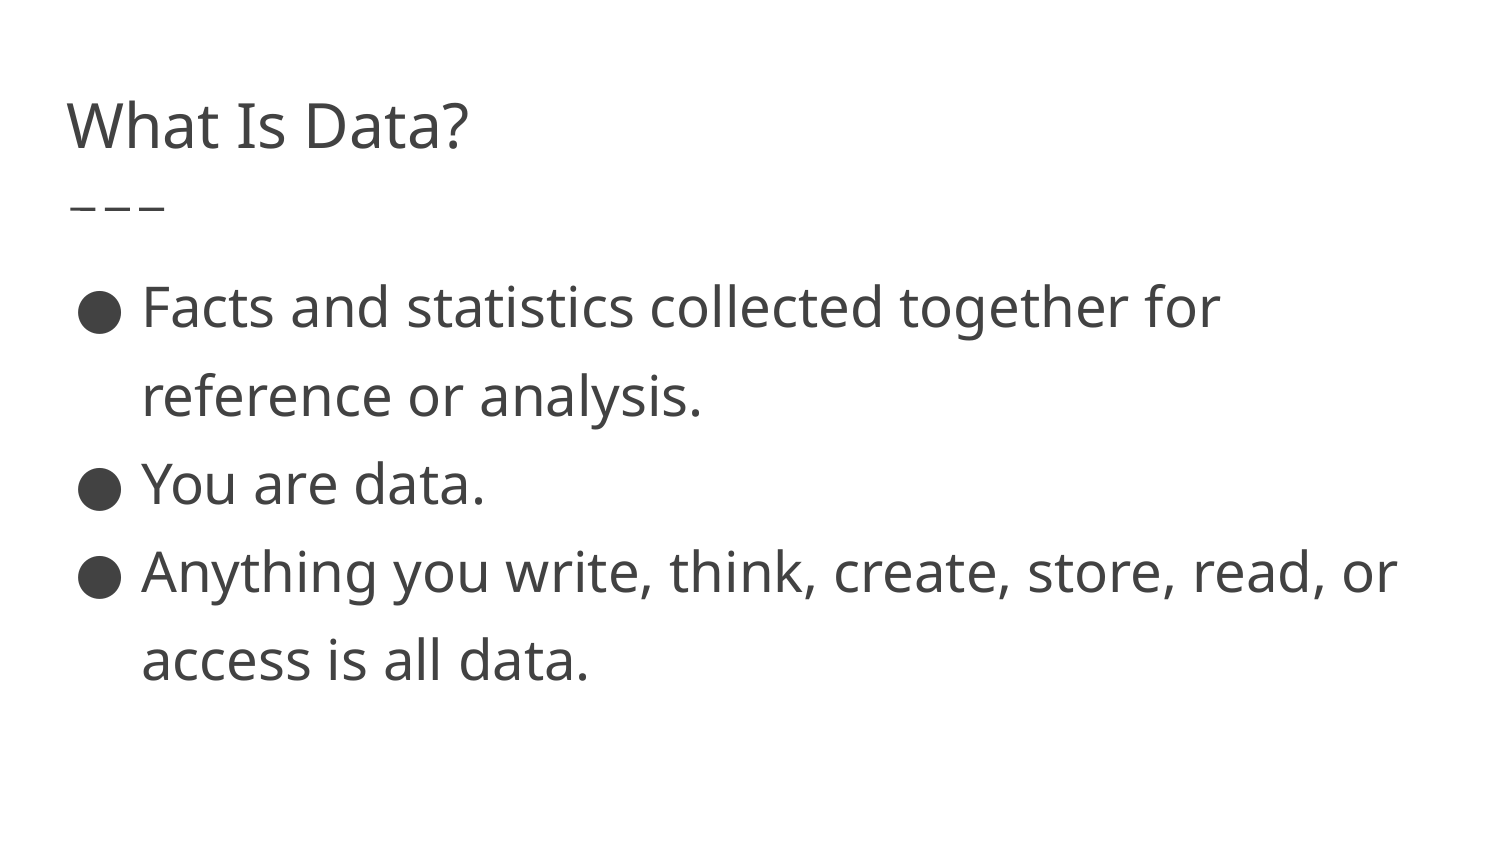

# What Is Data?
Facts and statistics collected together for reference or analysis.
You are data.
Anything you write, think, create, store, read, or access is all data.